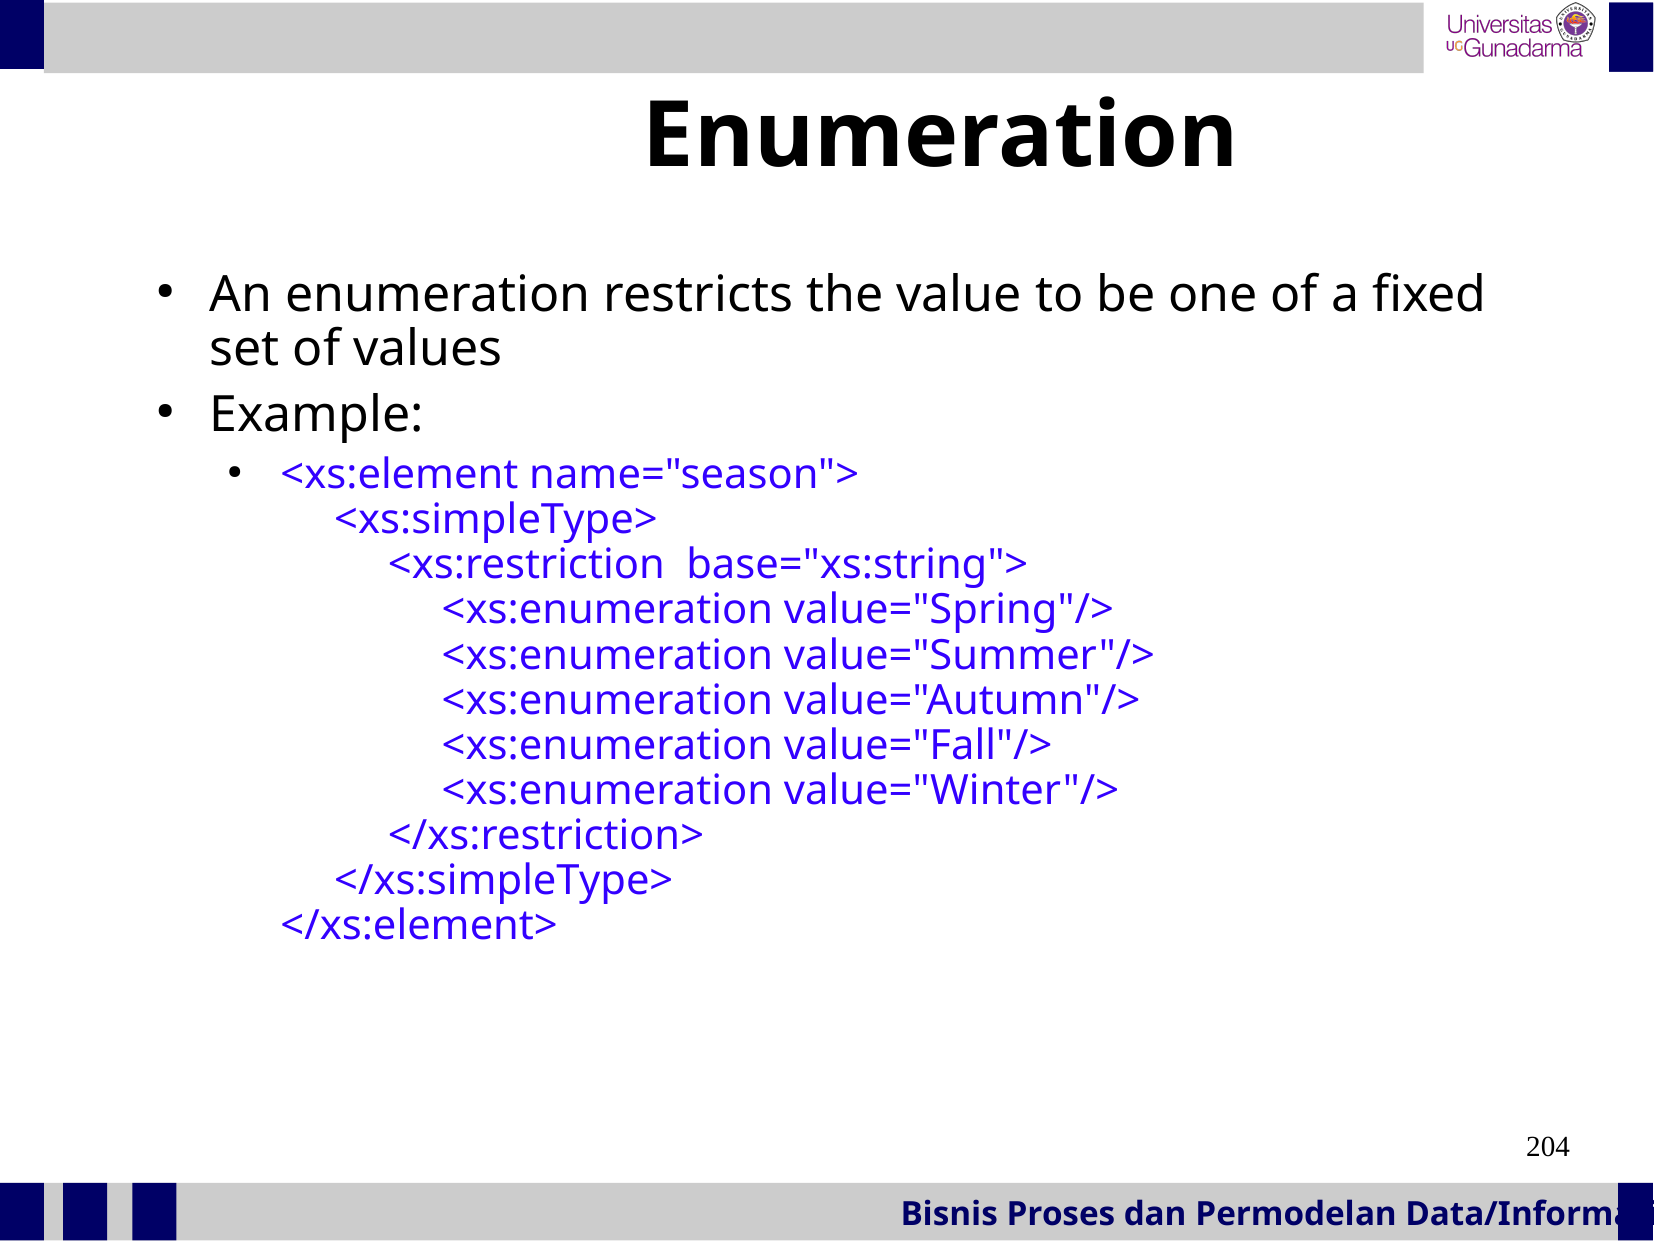

# Enumeration
An enumeration restricts the value to be one of a fixed set of values
Example:
<xs:element name="season">
 <xs:simpleType>
 <xs:restriction base="xs:string">
 <xs:enumeration value="Spring"/>
 <xs:enumeration value="Summer"/>
 <xs:enumeration value="Autumn"/>
 <xs:enumeration value="Fall"/>
 <xs:enumeration value="Winter"/>
 </xs:restriction>
 </xs:simpleType>
</xs:element>
204